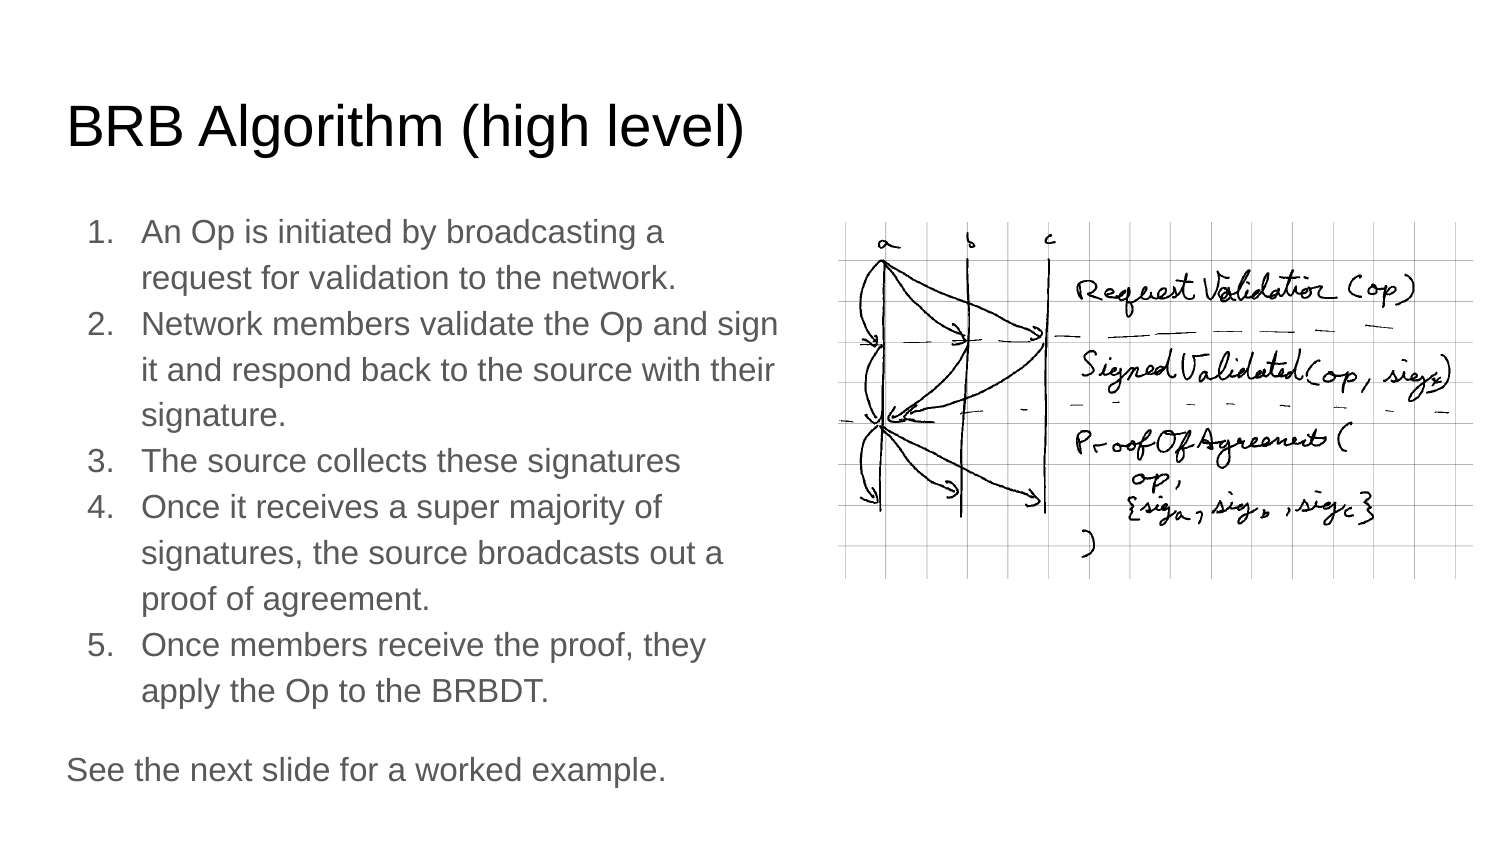

# BRB Algorithm (high level)
An Op is initiated by broadcasting a request for validation to the network.
Network members validate the Op and sign it and respond back to the source with their signature.
The source collects these signatures
Once it receives a super majority of signatures, the source broadcasts out a proof of agreement.
Once members receive the proof, they apply the Op to the BRBDT.
See the next slide for a worked example.